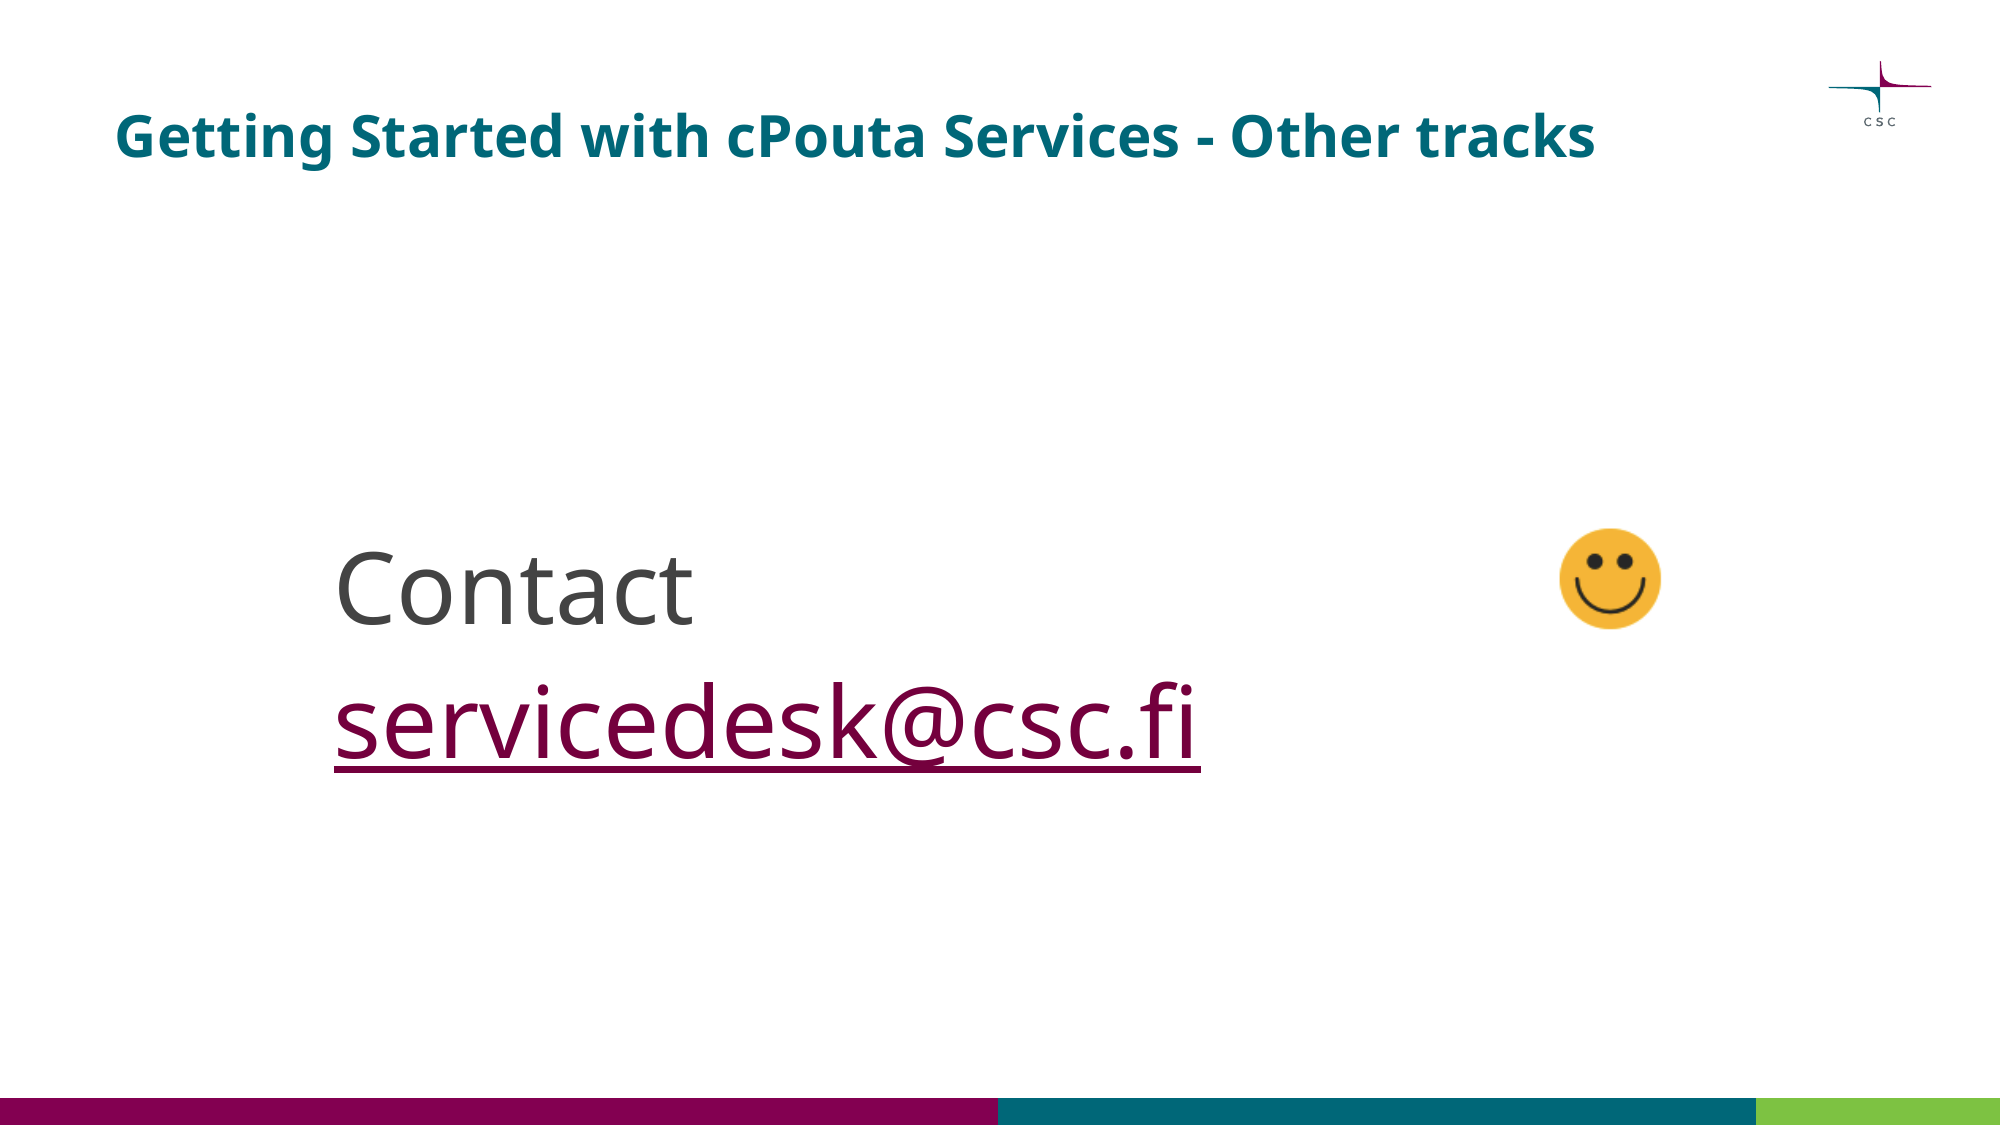

# Getting Started with cPouta Services - Other tracks
Contact servicedesk@csc.fi